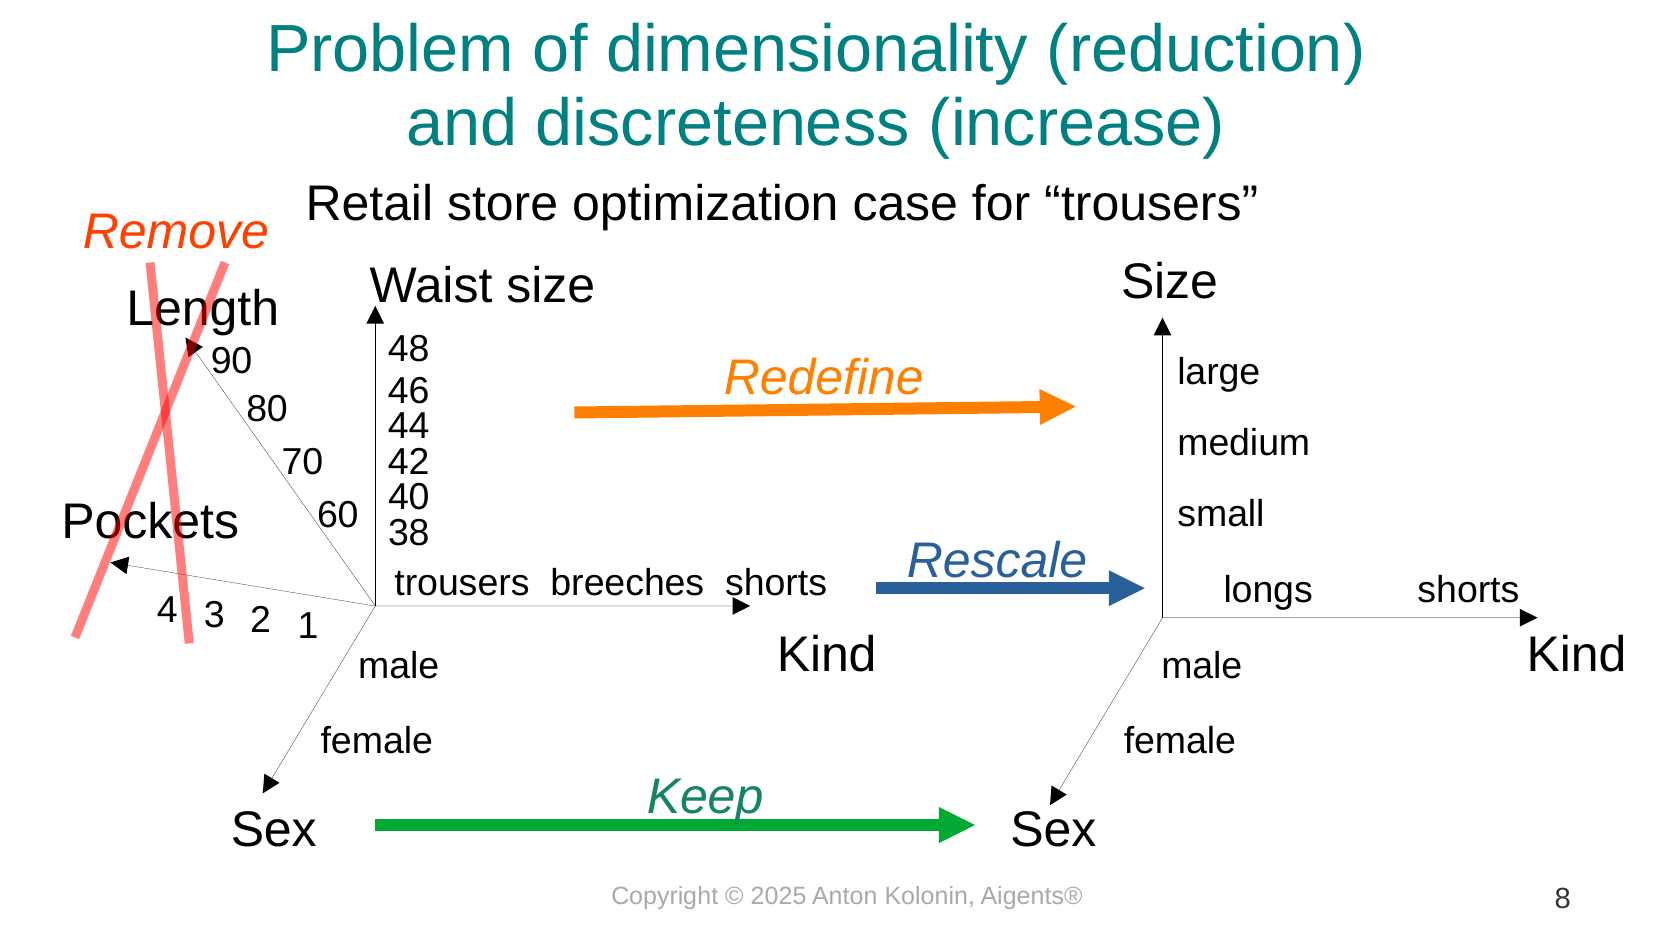

Problem of dimensionality (reduction)
and discreteness (increase)
Retail store optimization case for “trousers”
Remove
Size
Waist size
Length
48
90
Redefine
large
46
80
44
medium
70
42
40
small
Pockets
60
38
Rescale
trousers breeches shorts
longs shorts
4
3
2
1
Kind
Kind
male
male
female
female
Keep
Sex
Sex
Copyright © 2025 Anton Kolonin, Aigents®
8